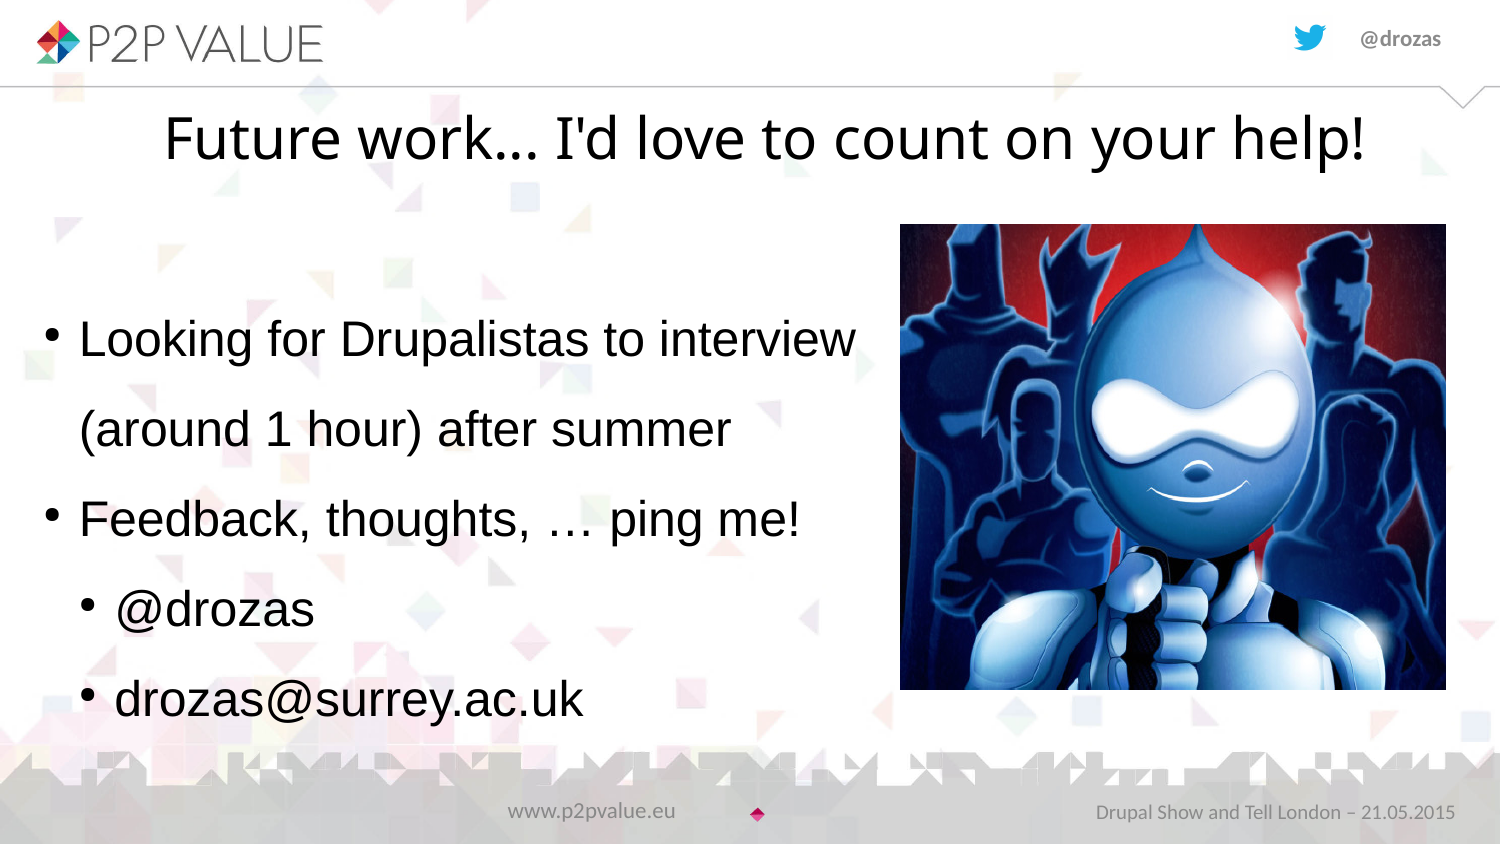

@drozas
# Future work... I'd love to count on your help!
Looking for Drupalistas to interview (around 1 hour) after summer
Feedback, thoughts, … ping me!
@drozas
drozas@surrey.ac.uk
Drupal Show and Tell London – 21.05.2015
www.p2pvalue.eu